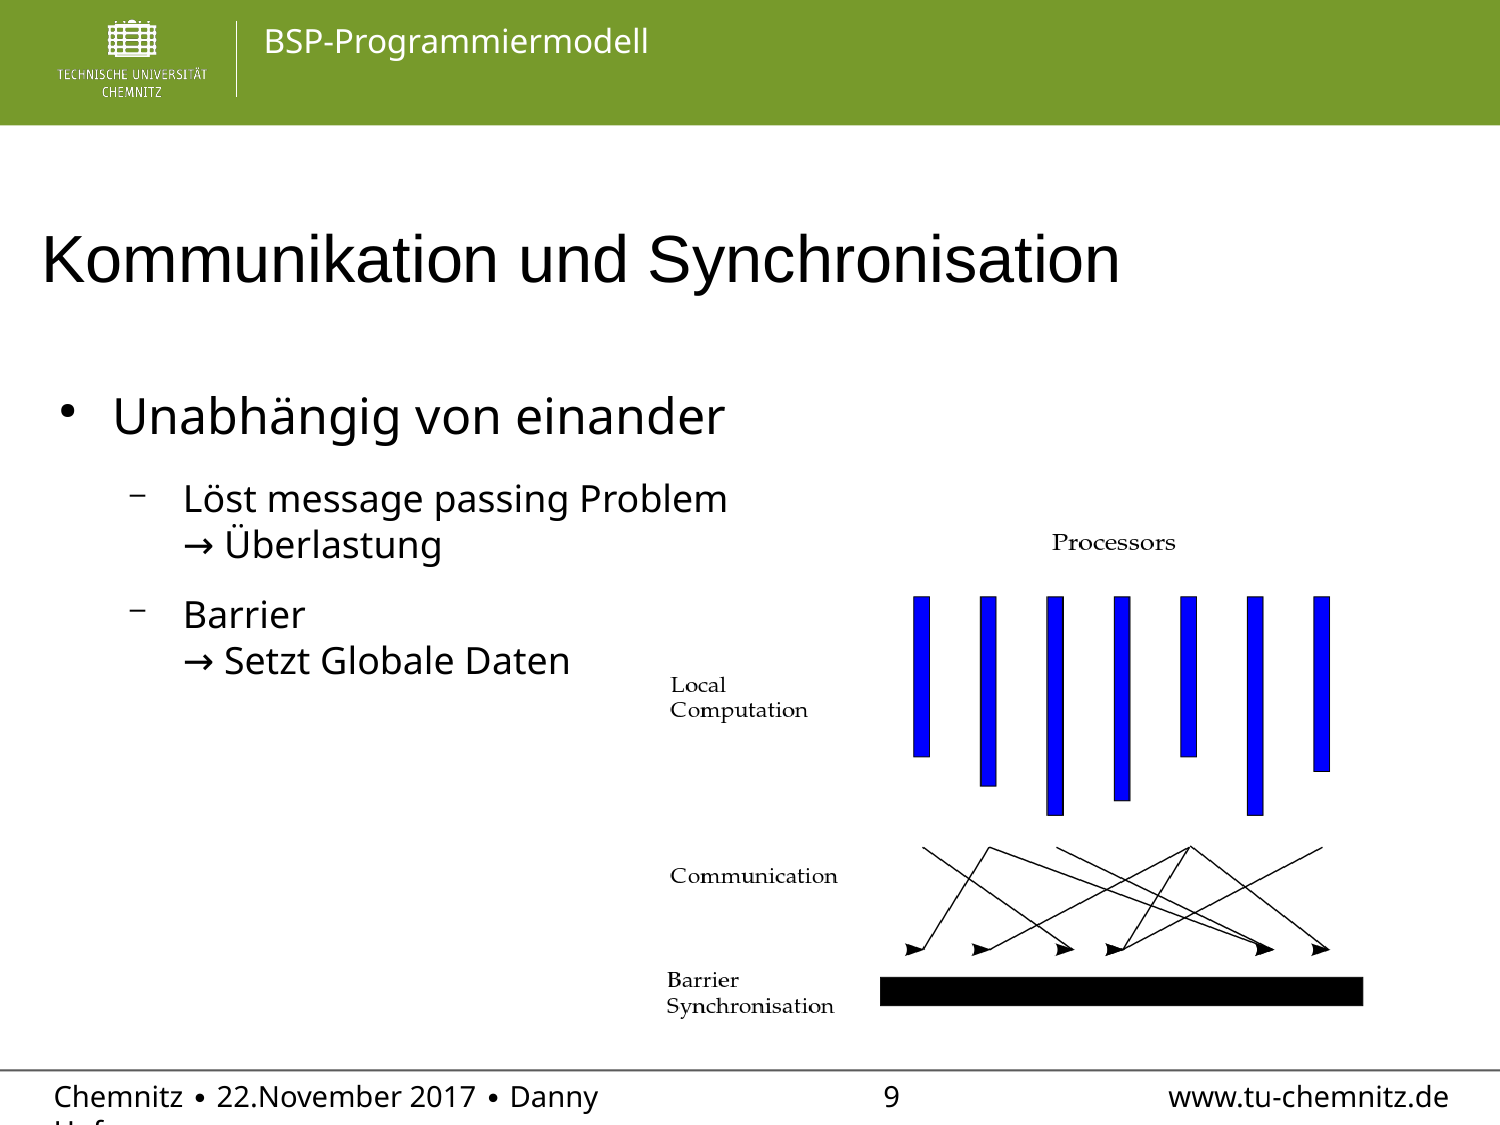

# Kommunikation und Synchronisation
Unabhängig von einander
Löst message passing Problem
→ Überlastung
Barrier
→ Setzt Globale Daten